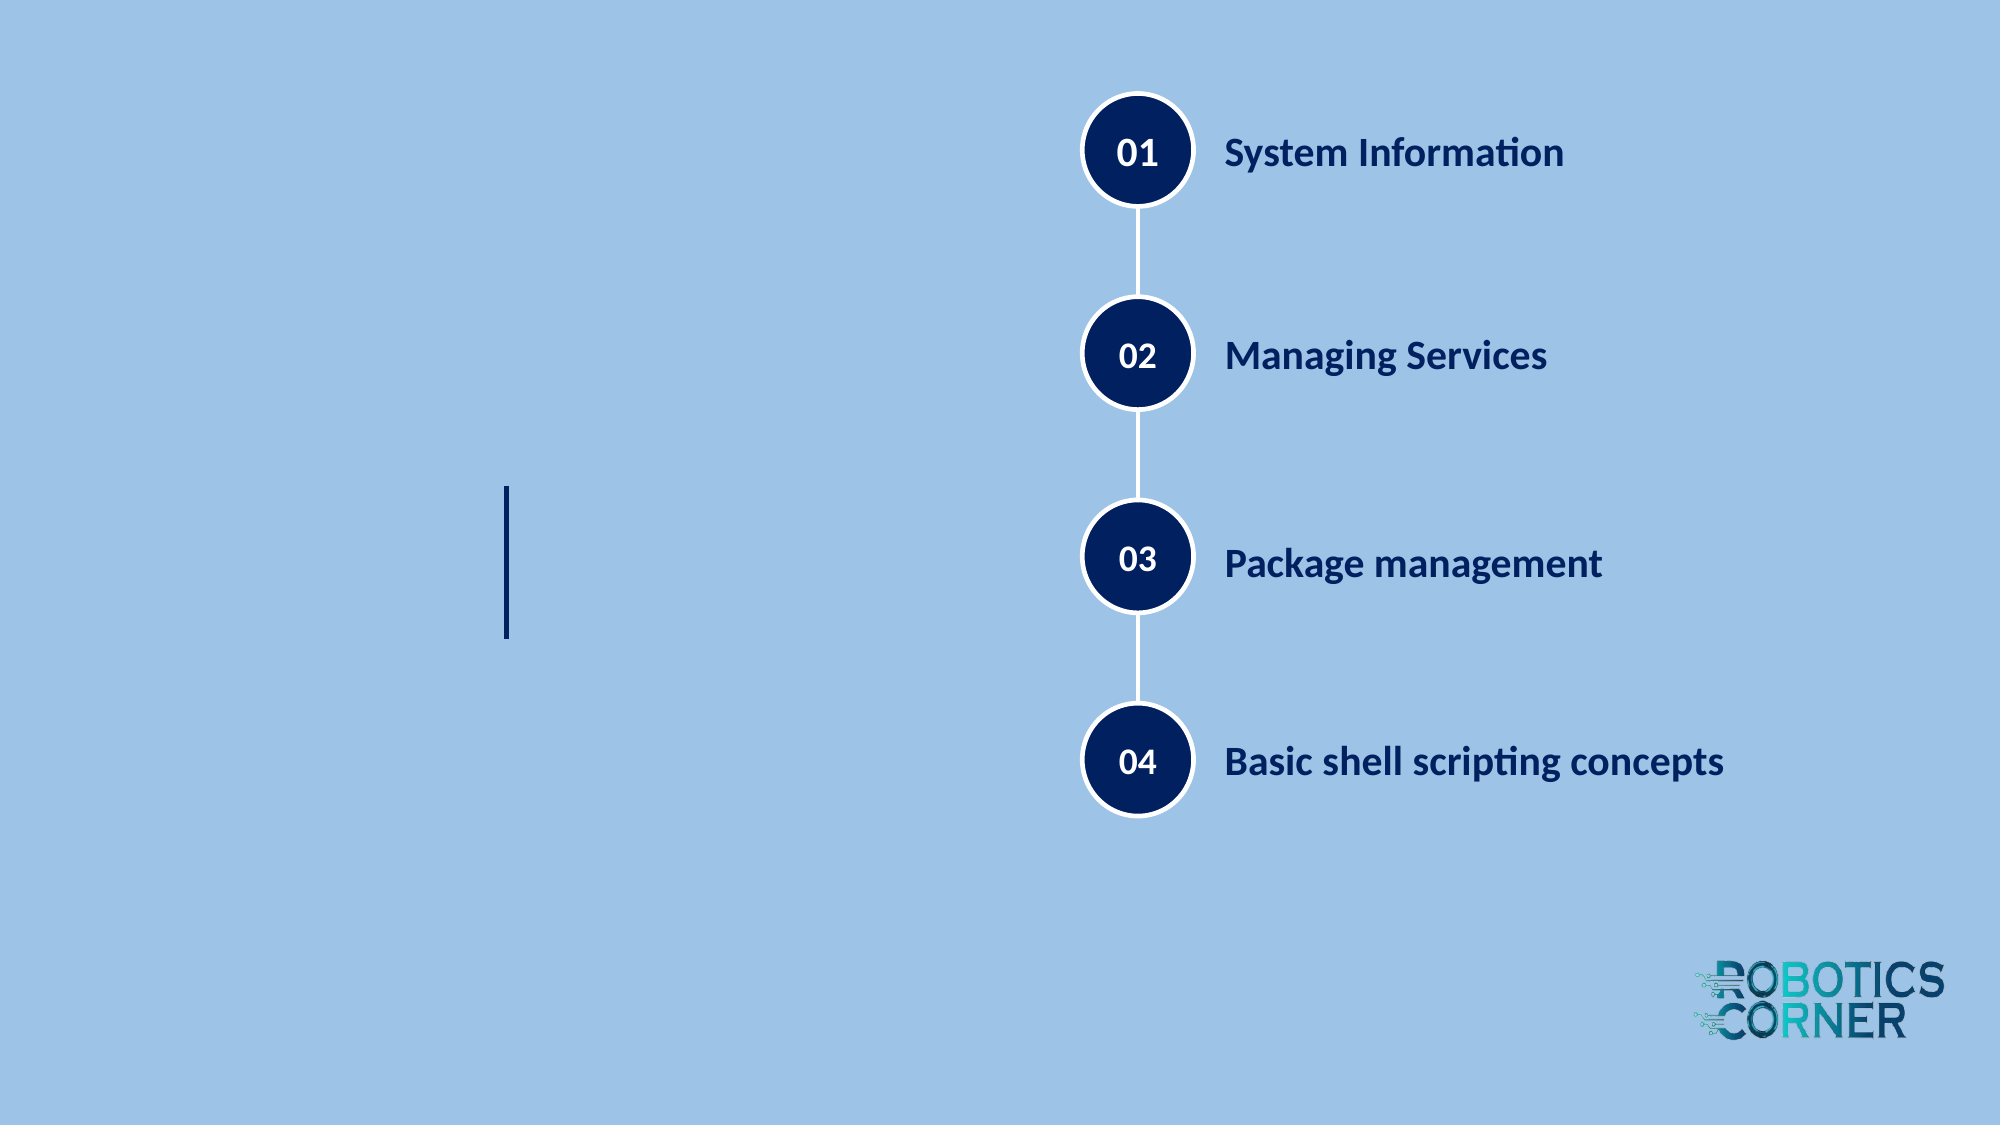

01
System Information
02
Managing Services
03
AGENDA
Package management
04
Basic shell scripting concepts